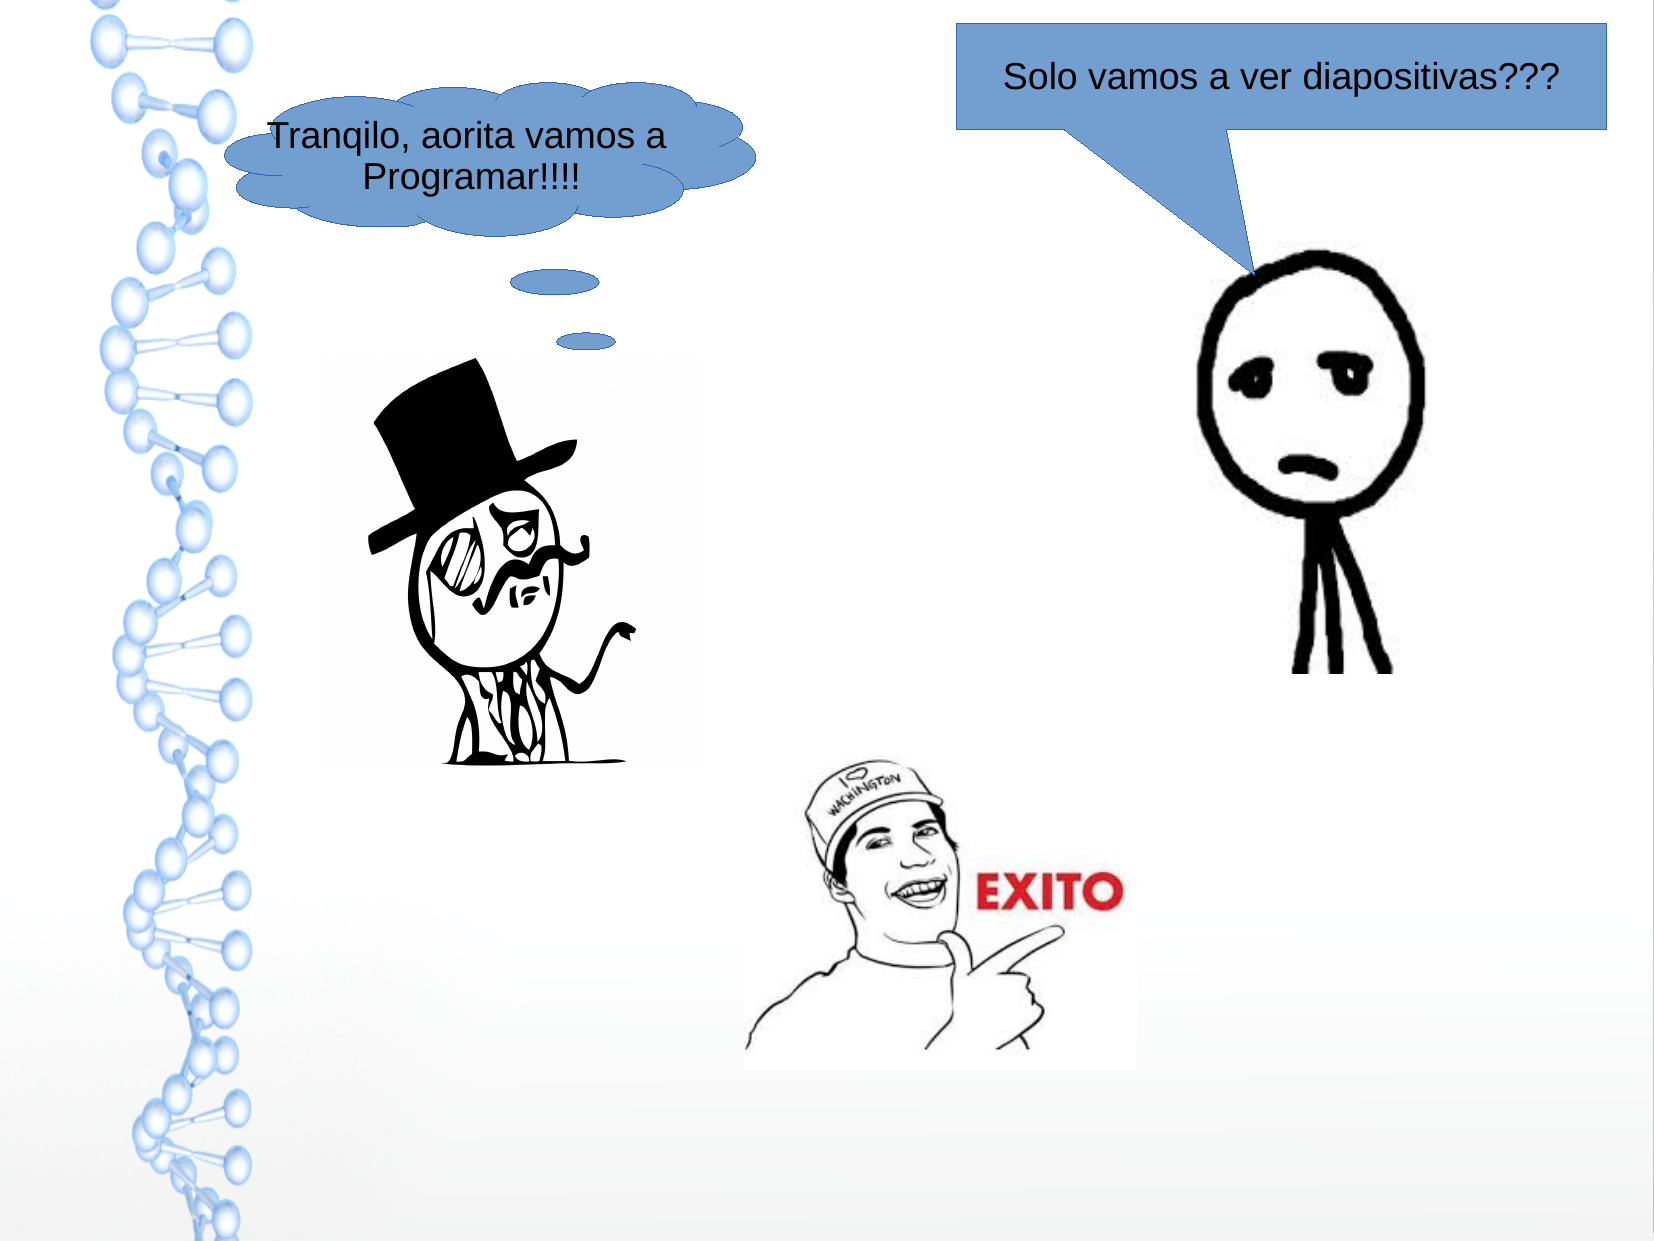

Solo vamos a ver diapositivas???
Tranqilo, aorita vamos a
Programar!!!!